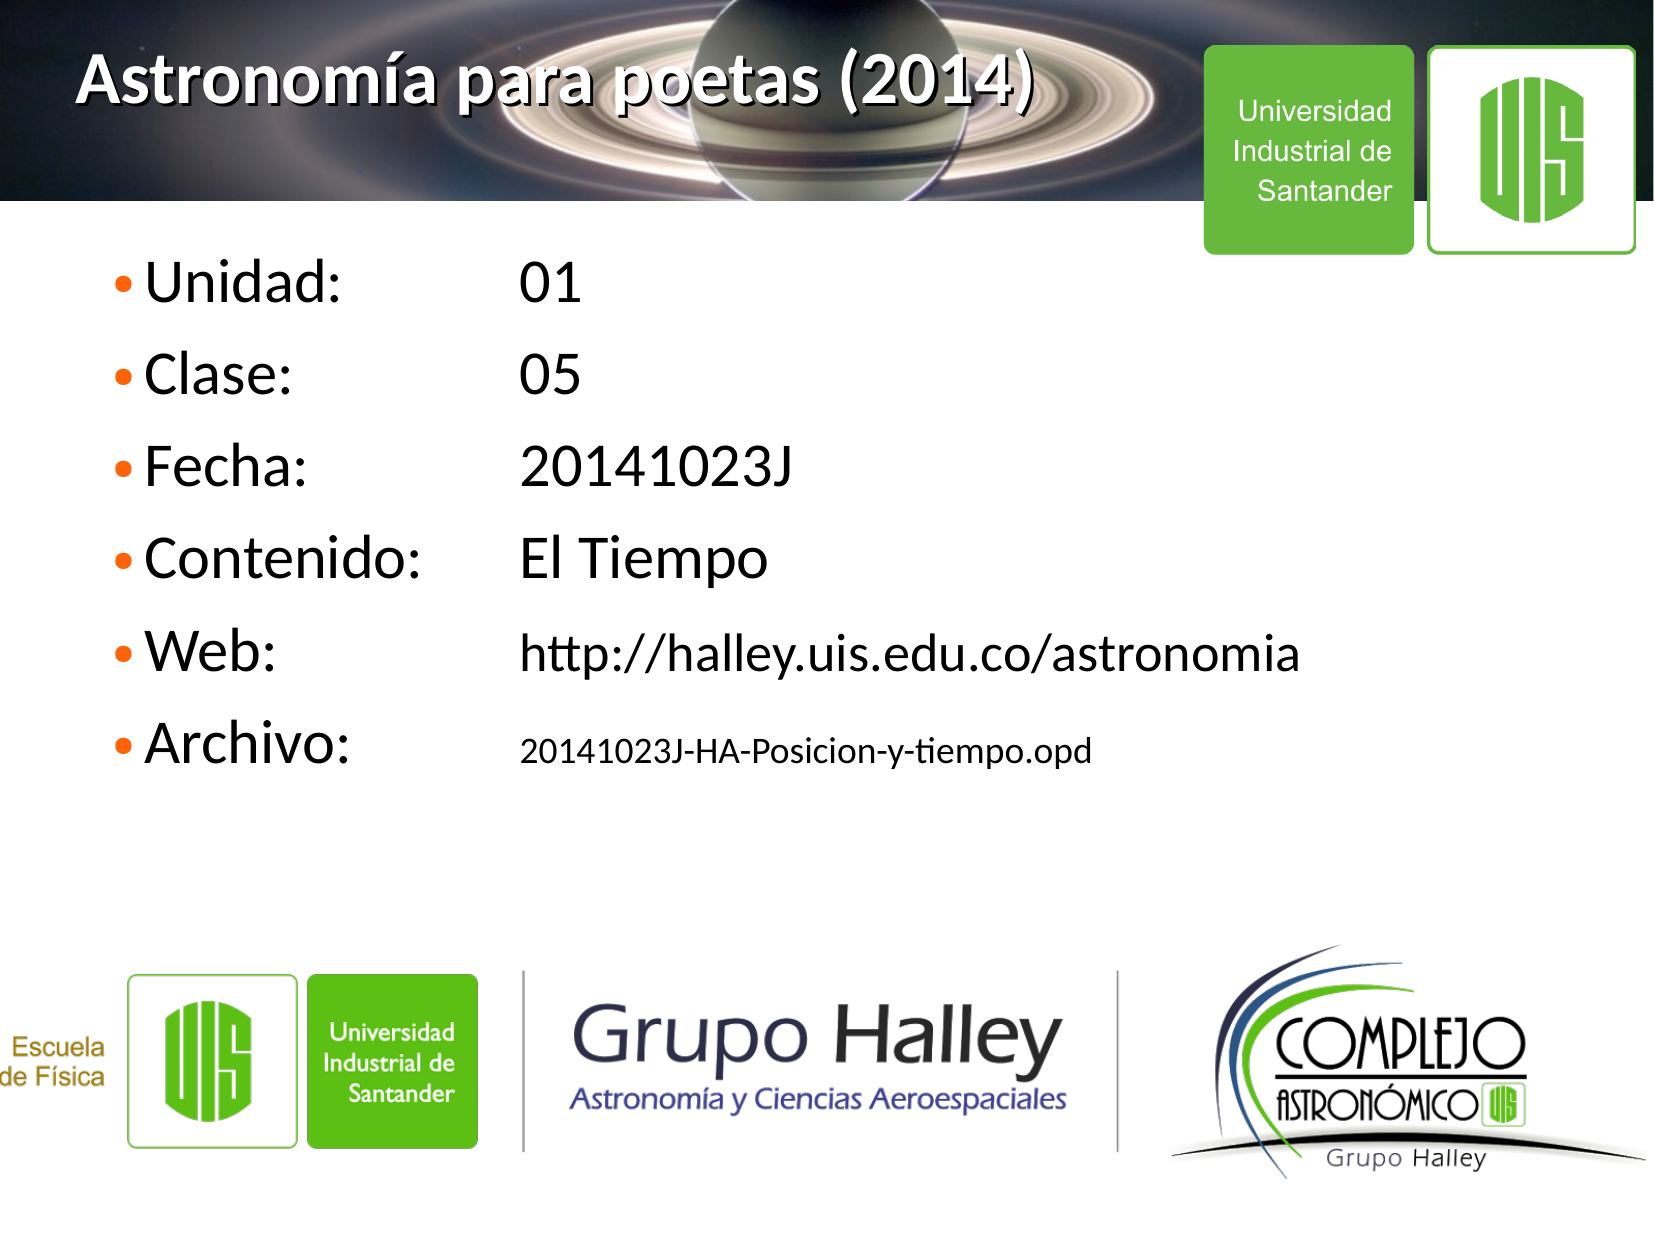

# Astronomía para poetas (2014)
Unidad:			01
Clase:				05
Fecha:			20141023J
Contenido:		El Tiempo
Web:				http://halley.uis.edu.co/astronomia
Archivo:			20141023J-HA-Posicion-y-tiempo.opd